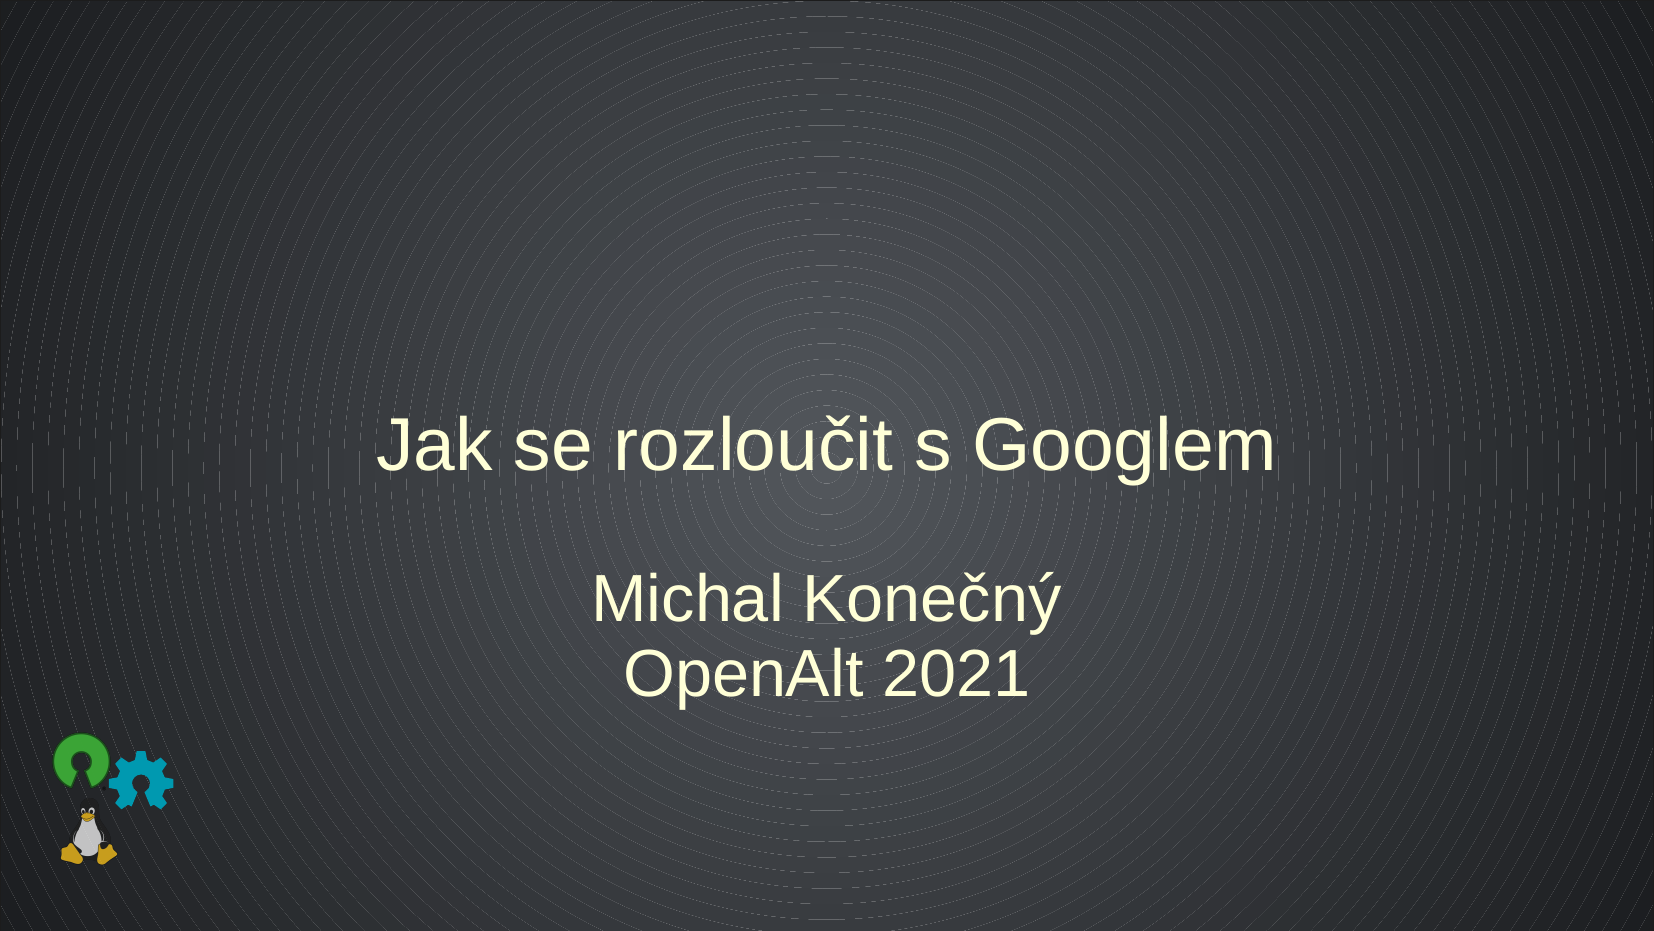

Jak se rozloučit s Googlem
Michal Konečný
OpenAlt 2021